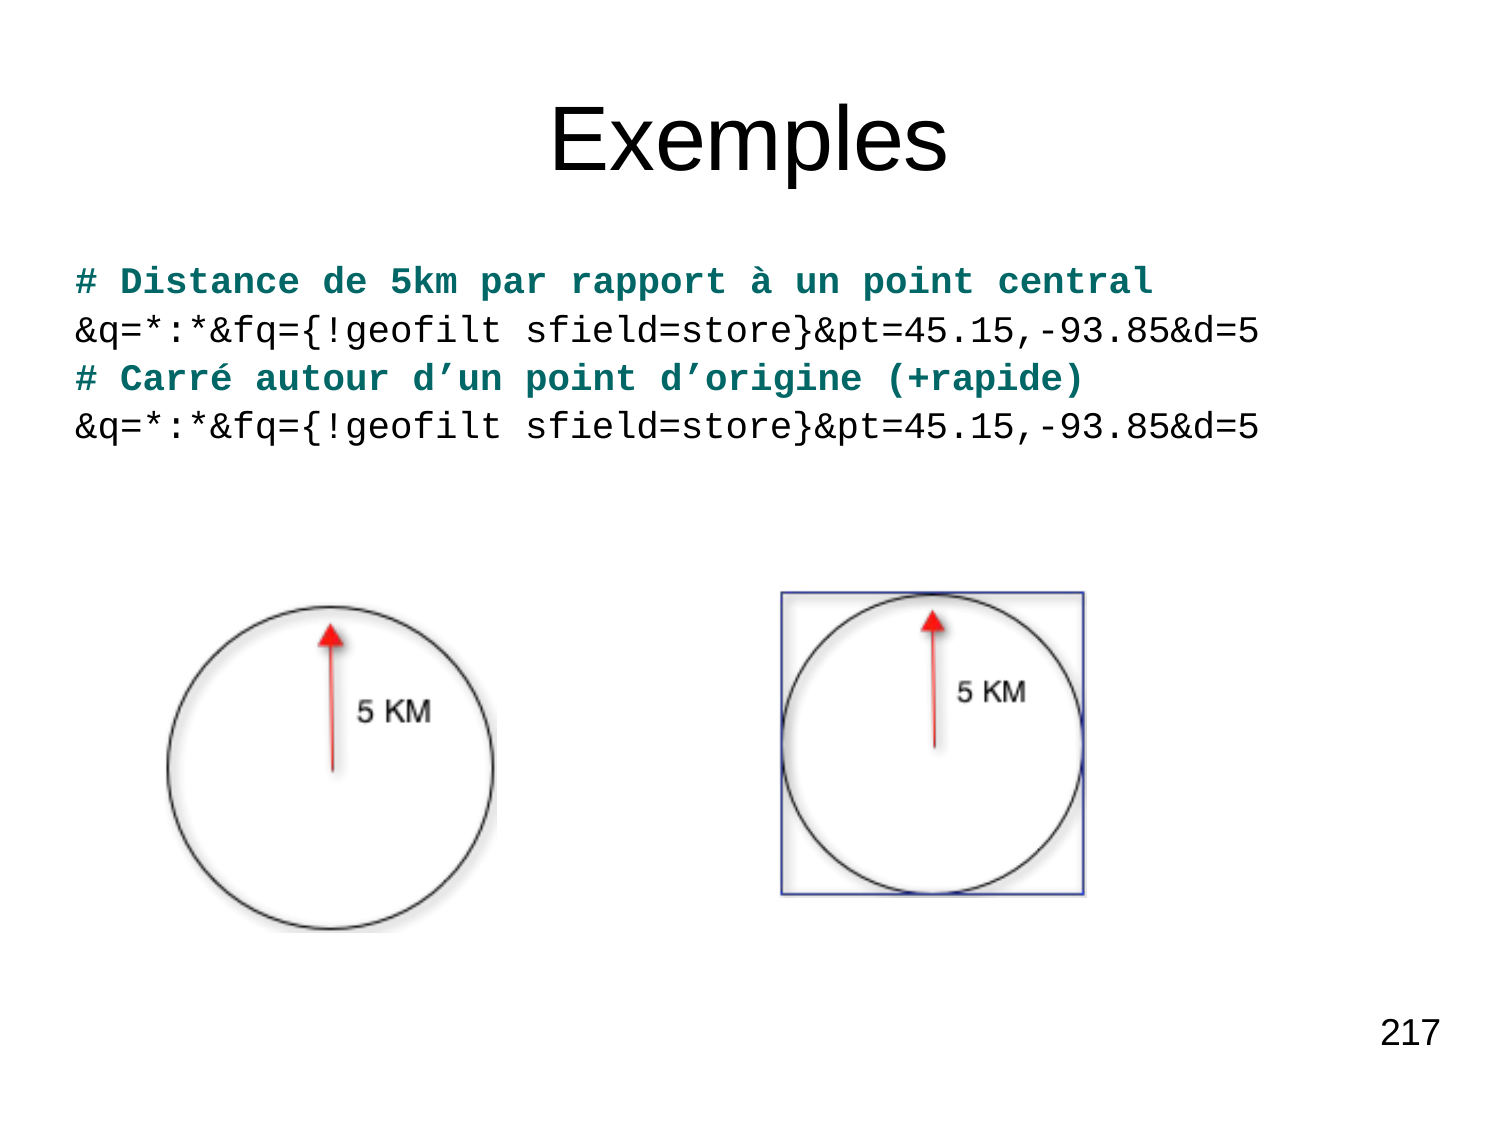

# Exemples
# Distance de 5km par rapport à un point central &q=*:*&fq={!geofilt sfield=store}&pt=45.15,-93.85&d=5 # Carré autour d’un point d’origine (+rapide) &q=*:*&fq={!geofilt sfield=store}&pt=45.15,-93.85&d=5
217